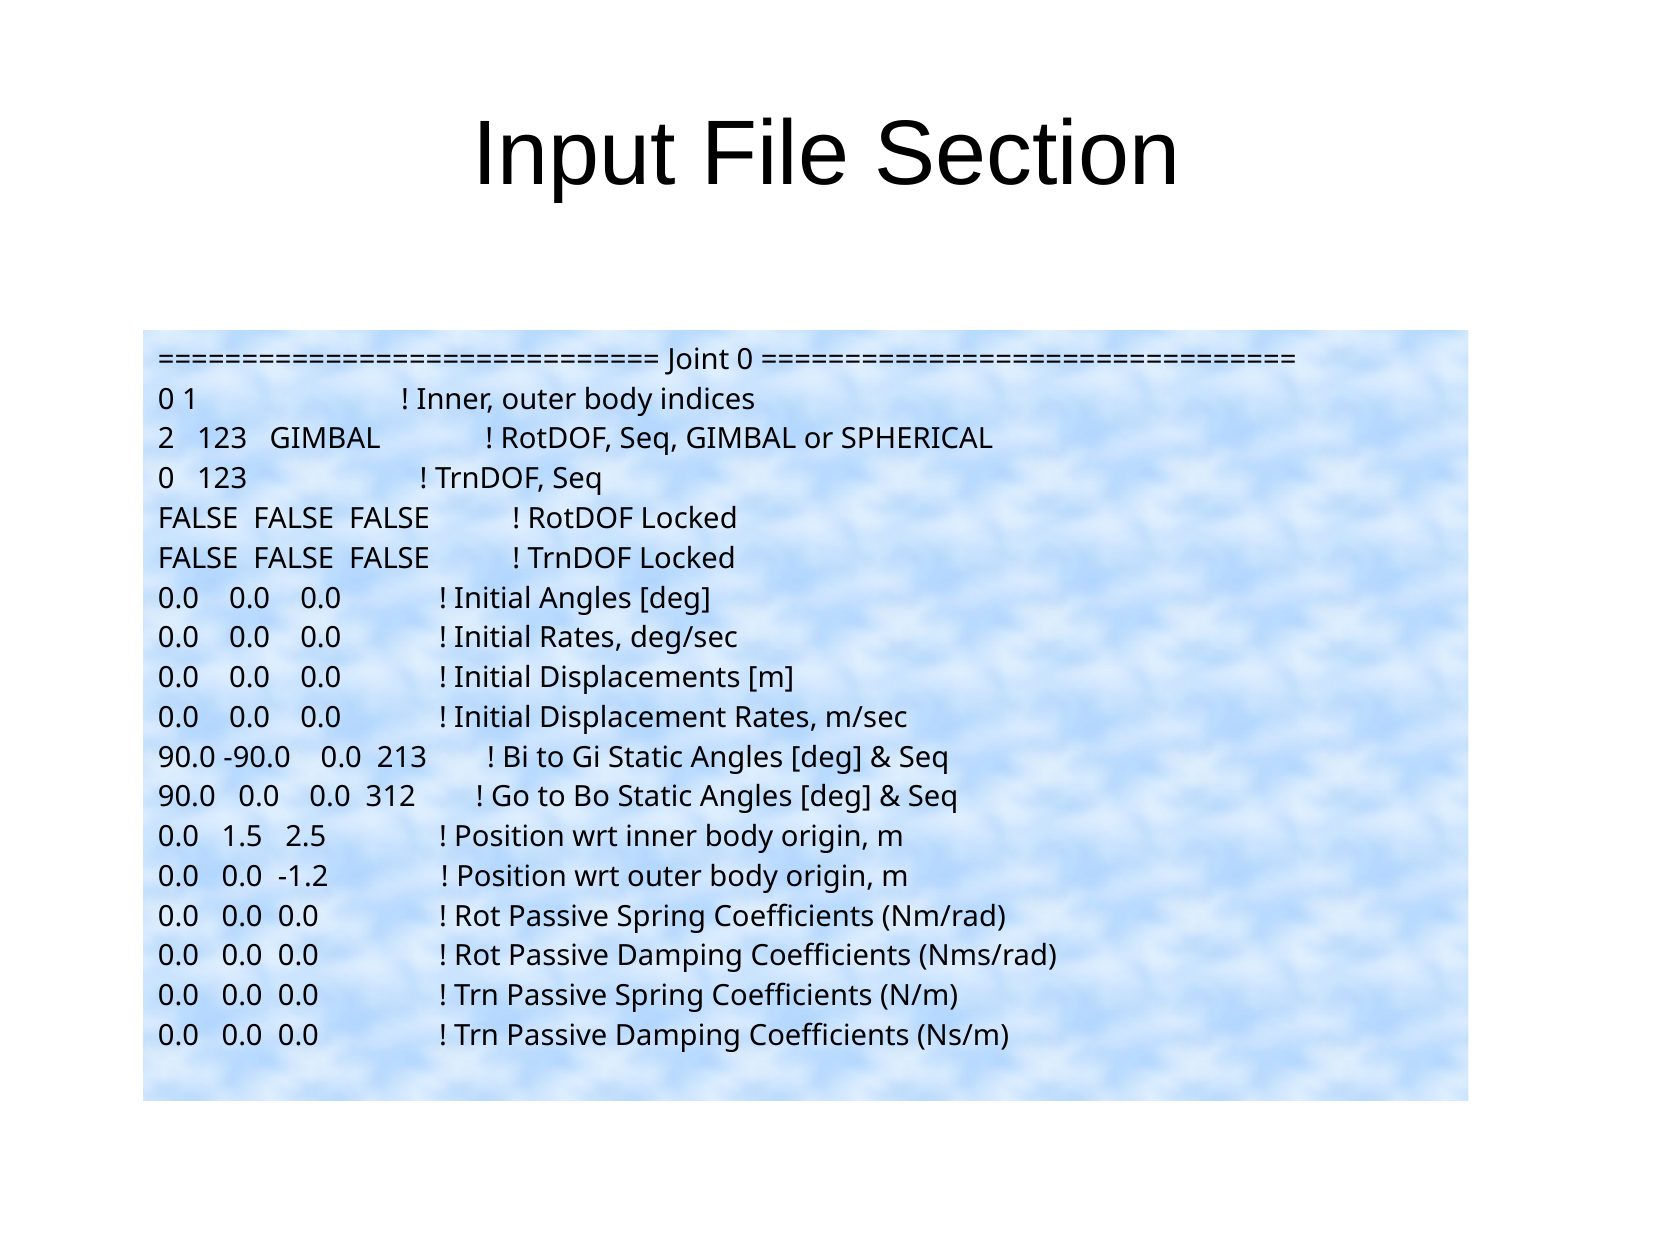

# Input File Section
============================== Joint 0 ================================
0 1 ! Inner, outer body indices
2 123 GIMBAL ! RotDOF, Seq, GIMBAL or SPHERICAL
0 123 ! TrnDOF, Seq
FALSE FALSE FALSE ! RotDOF Locked
FALSE FALSE FALSE ! TrnDOF Locked
0.0 0.0 0.0 ! Initial Angles [deg]
0.0 0.0 0.0 ! Initial Rates, deg/sec
0.0 0.0 0.0 ! Initial Displacements [m]
0.0 0.0 0.0 ! Initial Displacement Rates, m/sec
90.0 -90.0 0.0 213 ! Bi to Gi Static Angles [deg] & Seq
90.0 0.0 0.0 312 ! Go to Bo Static Angles [deg] & Seq
0.0 1.5 2.5 ! Position wrt inner body origin, m
0.0 0.0 -1.2 ! Position wrt outer body origin, m
0.0 0.0 0.0 ! Rot Passive Spring Coefficients (Nm/rad)
0.0 0.0 0.0 ! Rot Passive Damping Coefficients (Nms/rad)
0.0 0.0 0.0 ! Trn Passive Spring Coefficients (N/m)
0.0 0.0 0.0 ! Trn Passive Damping Coefficients (Ns/m)